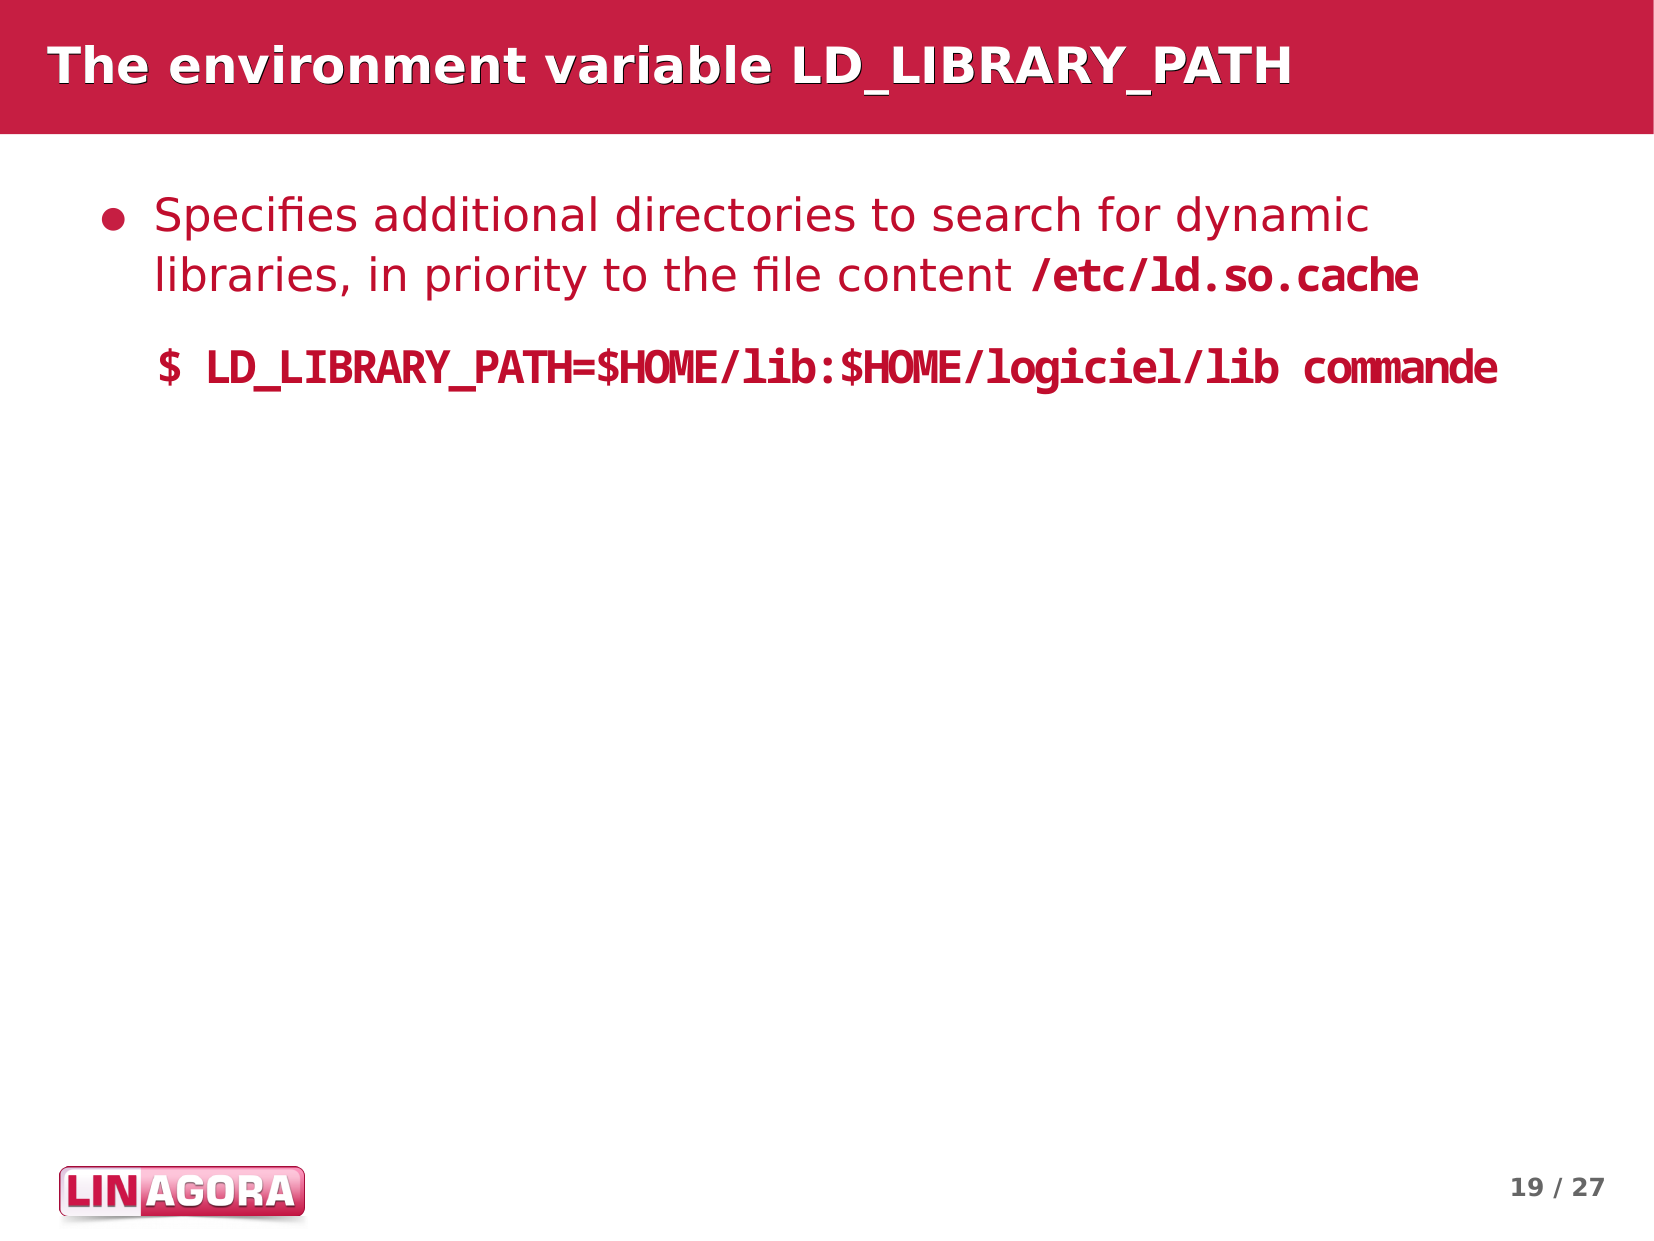

# The environment variable LD_LIBRARY_PATH
Specifies additional directories to search for dynamic libraries, in priority to the file content /etc/ld.so.cache
$ LD_LIBRARY_PATH=$HOME/lib:$HOME/logiciel/lib commande